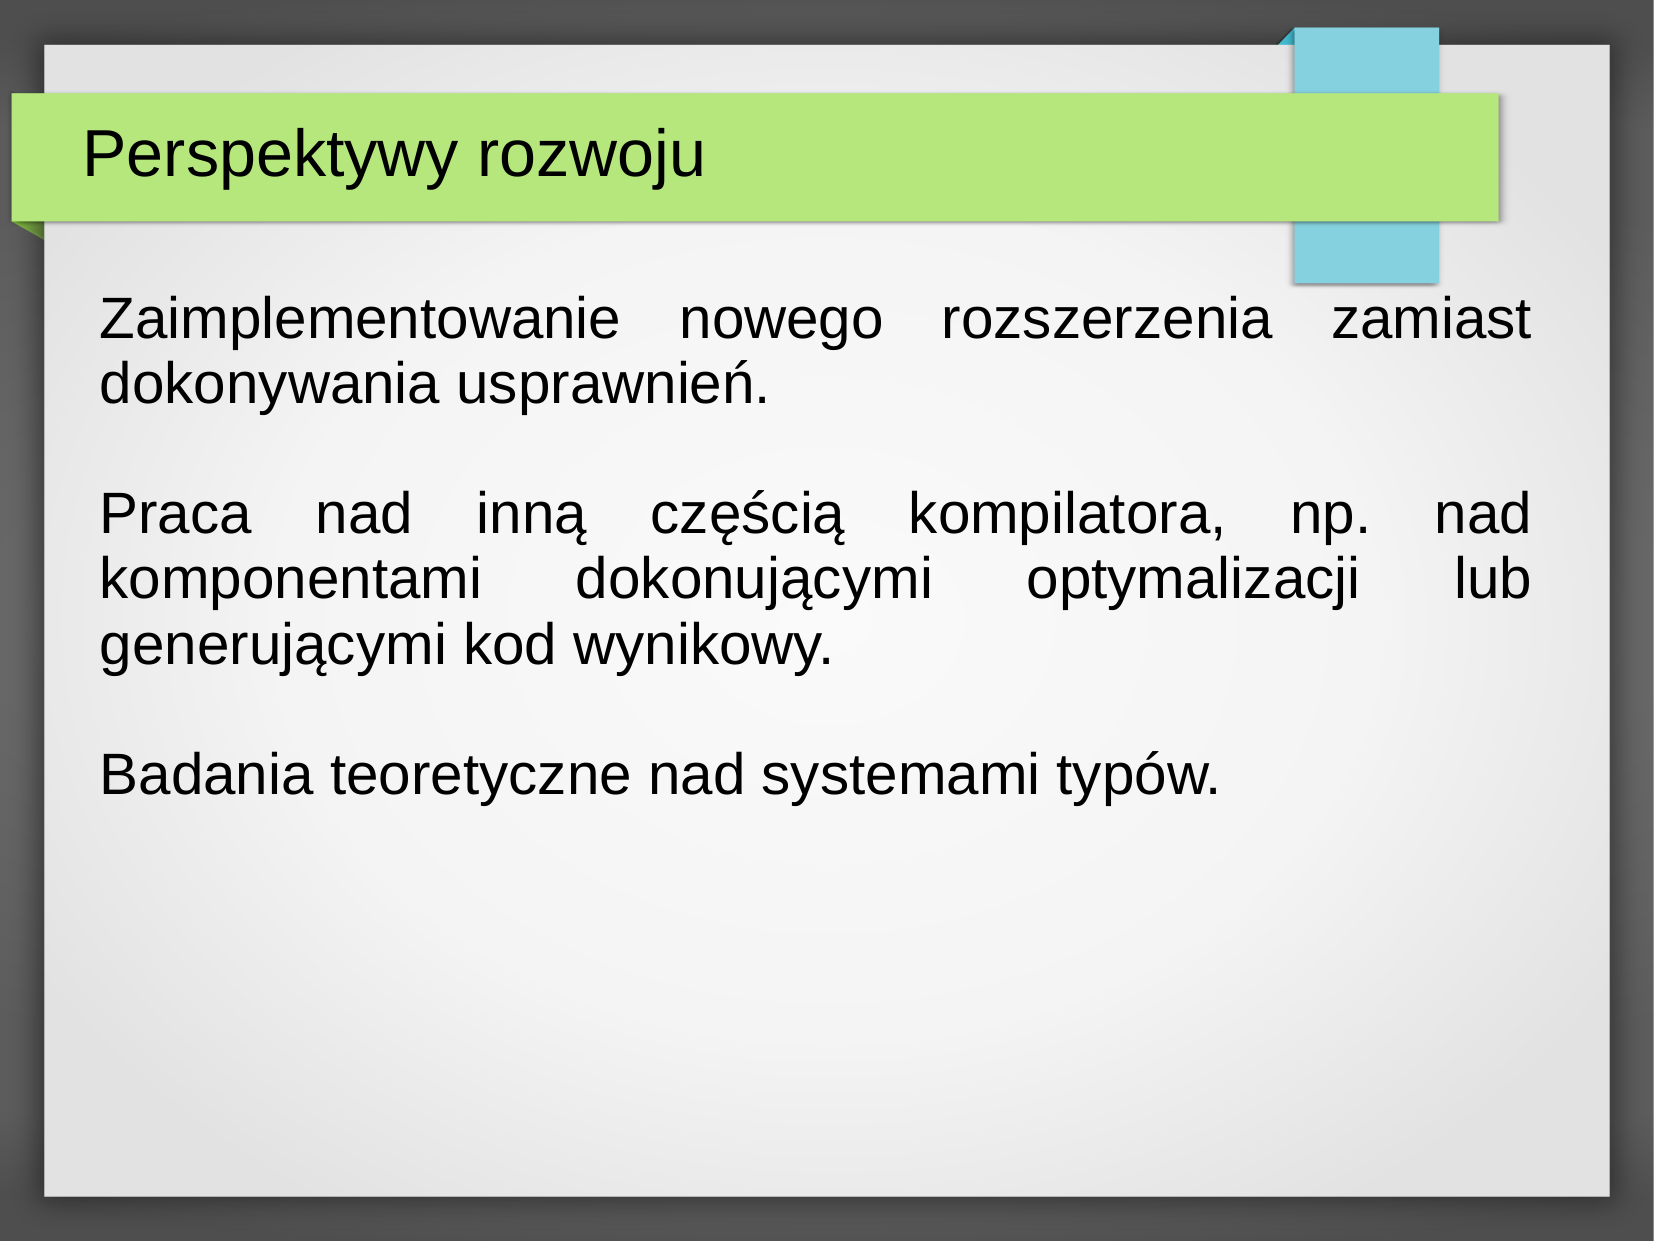

# Perspektywy rozwoju
Zaimplementowanie nowego rozszerzenia zamiast dokonywania usprawnień.
Praca nad inną częścią kompilatora, np. nad komponentami dokonującymi optymalizacji lub generującymi kod wynikowy.
Badania teoretyczne nad systemami typów.